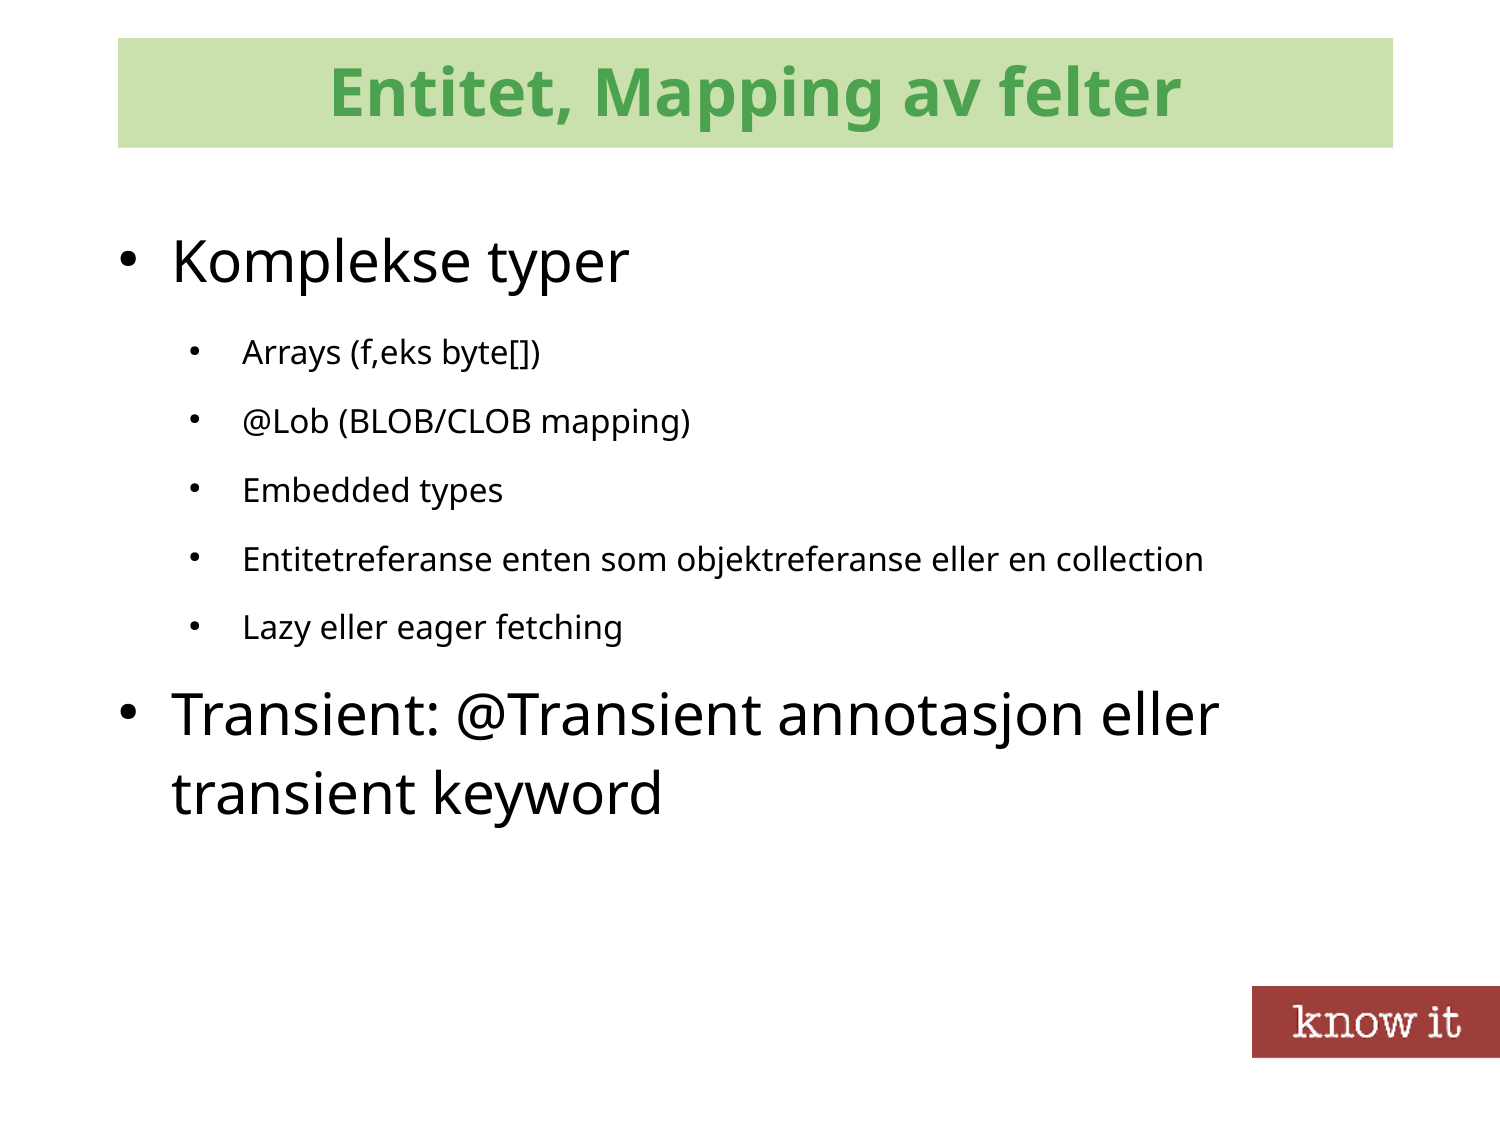

Entitet, Mapping av felter
# Komplekse typer
Arrays (f,eks byte[])
@Lob (BLOB/CLOB mapping)
Embedded types
Entitetreferanse enten som objektreferanse eller en collection
Lazy eller eager fetching
Transient: @Transient annotasjon eller transient keyword